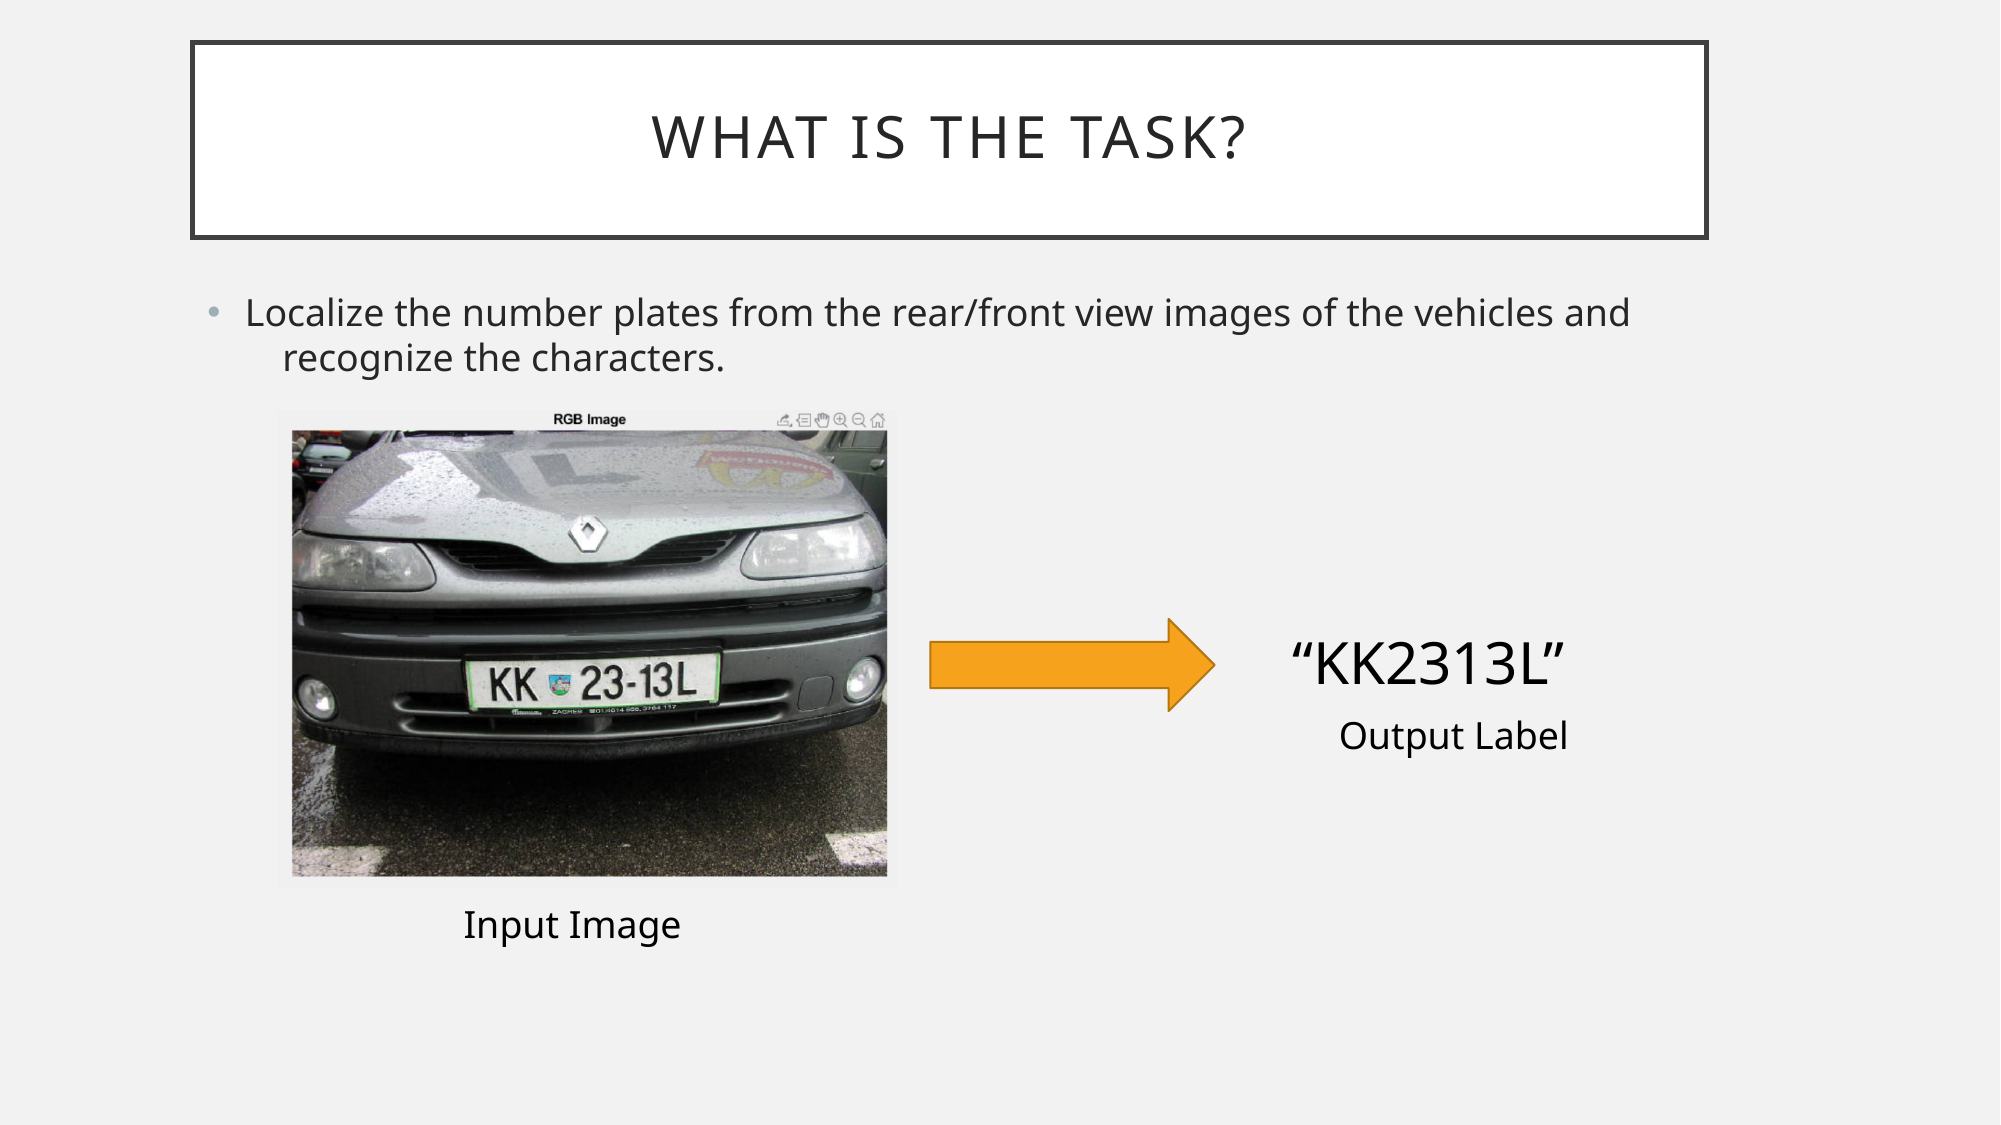

# What is the task?
Localize the number plates from the rear/front view images of the vehicles and recognize the characters.
“KK2313L”
Output Label
Input Image